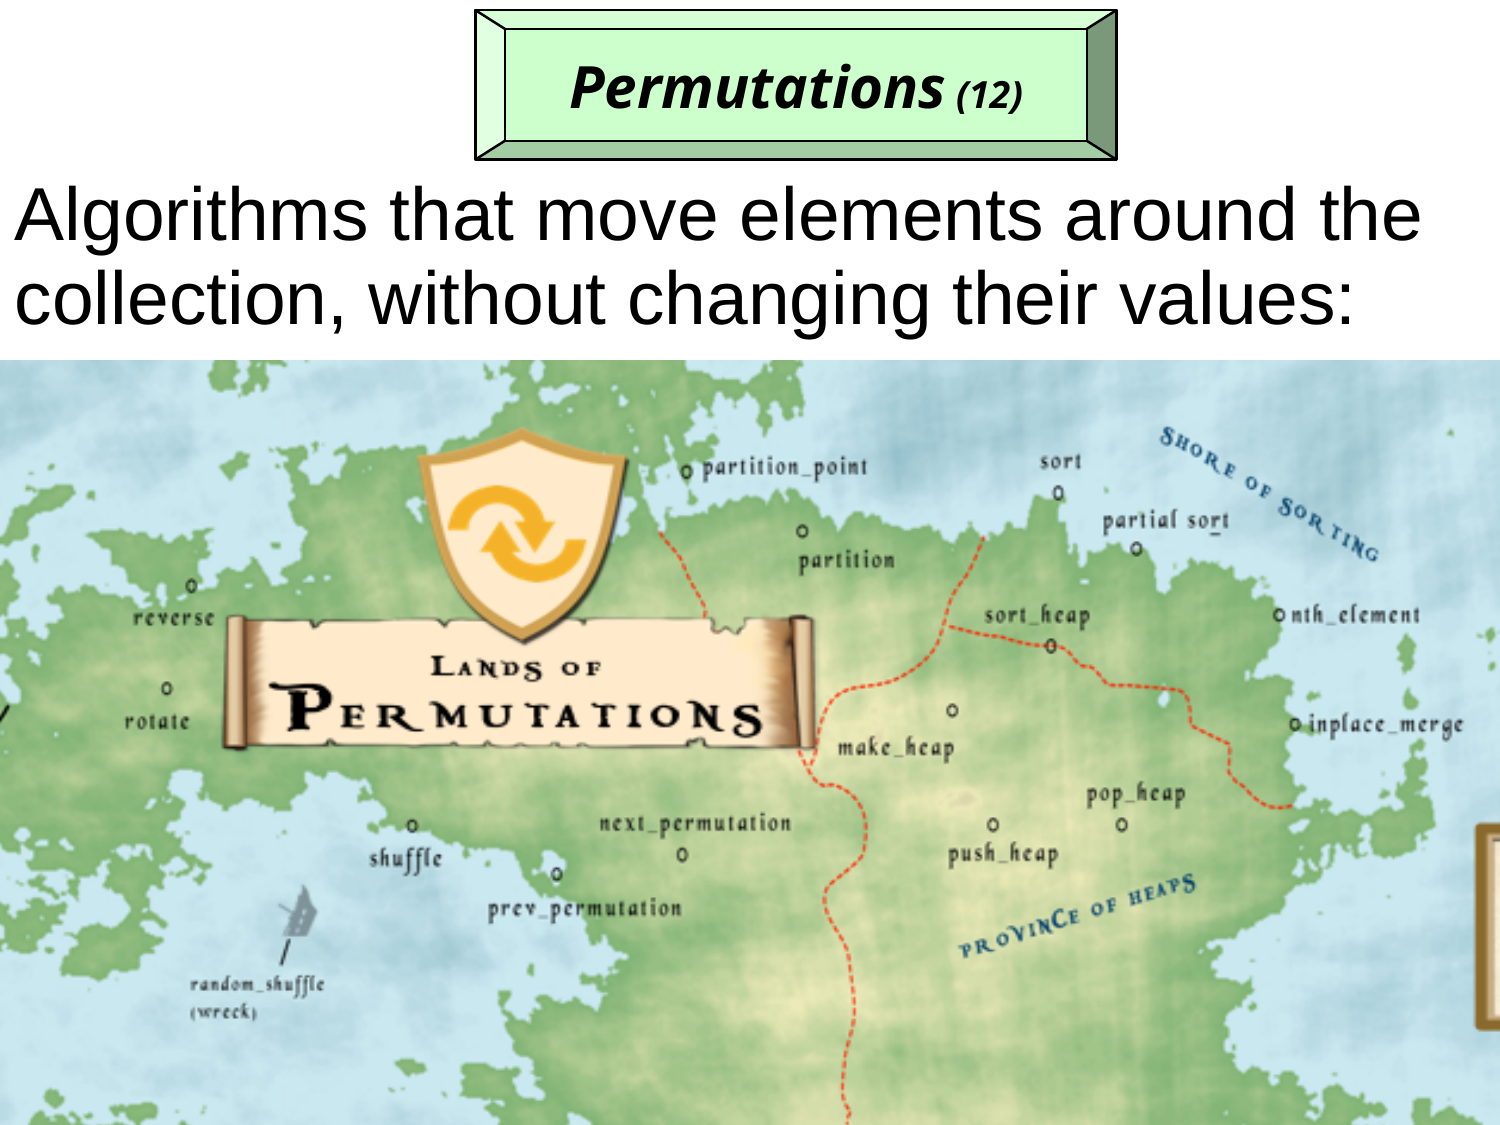

Permutations (12)
Algorithms that move elements around the collection, without changing their values: